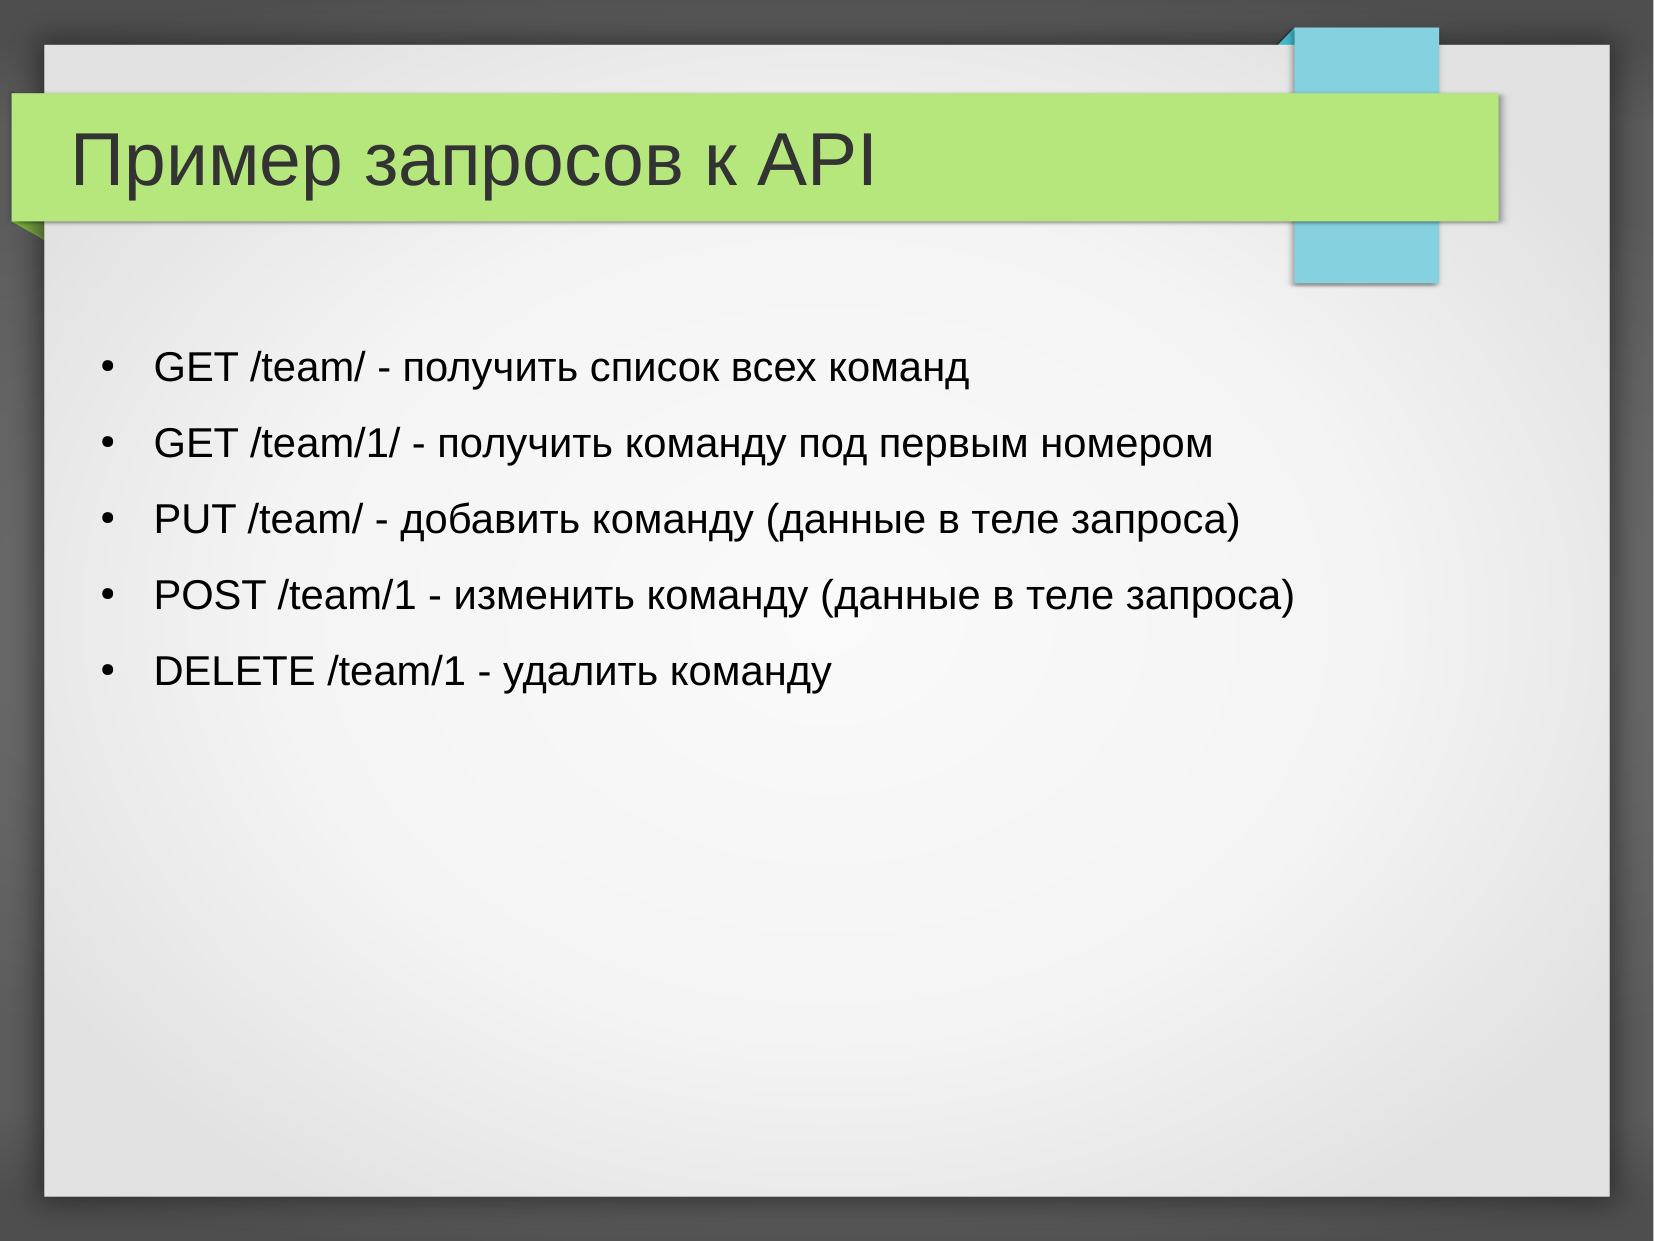

# Пример запросов к API
GET /team/ - получить список всех команд
GET /team/1/ - получить команду под первым номером
PUT /team/ - добавить команду (данные в теле запроса)
POST /team/1 - изменить команду (данные в теле запроса)
DELETE /team/1 - удалить команду